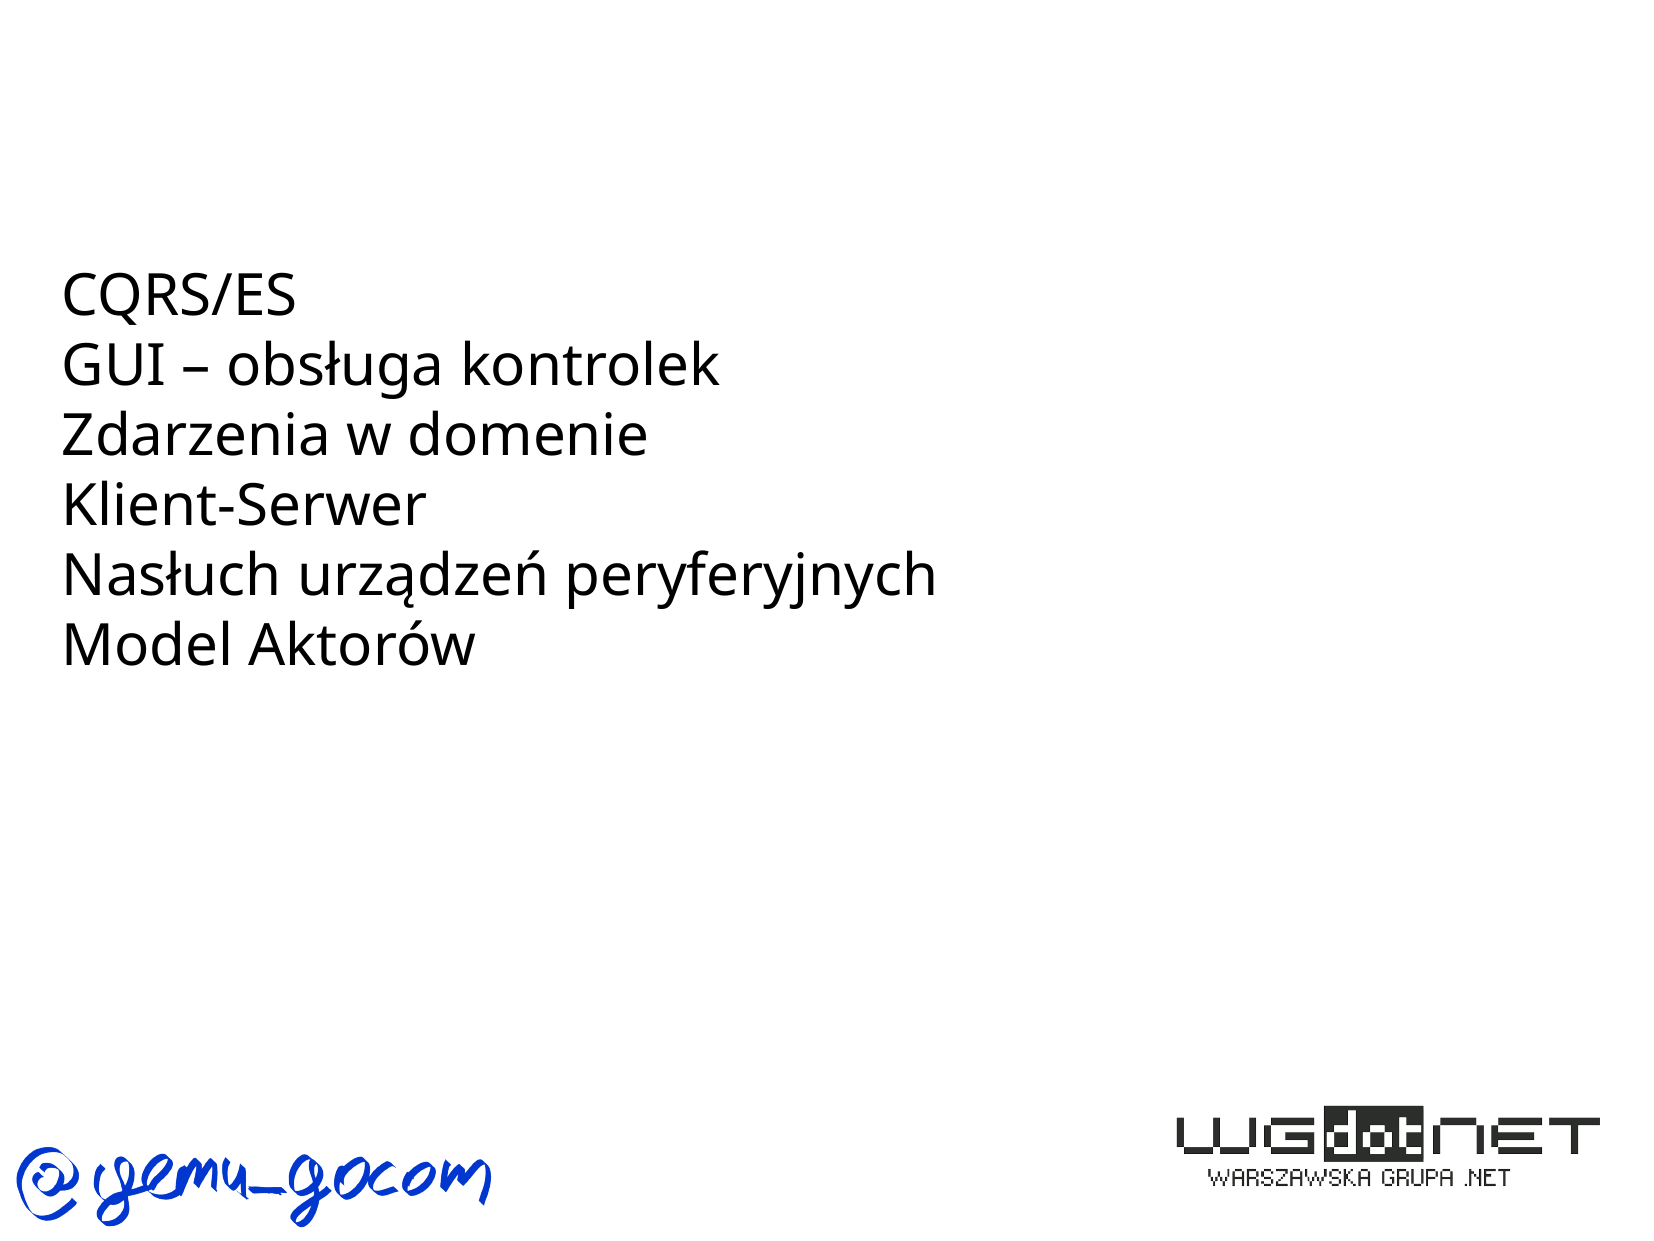

CQRS/ES
GUI – obsługa kontrolek
Zdarzenia w domenie
Klient-Serwer
Nasłuch urządzeń peryferyjnych
Model Aktorów